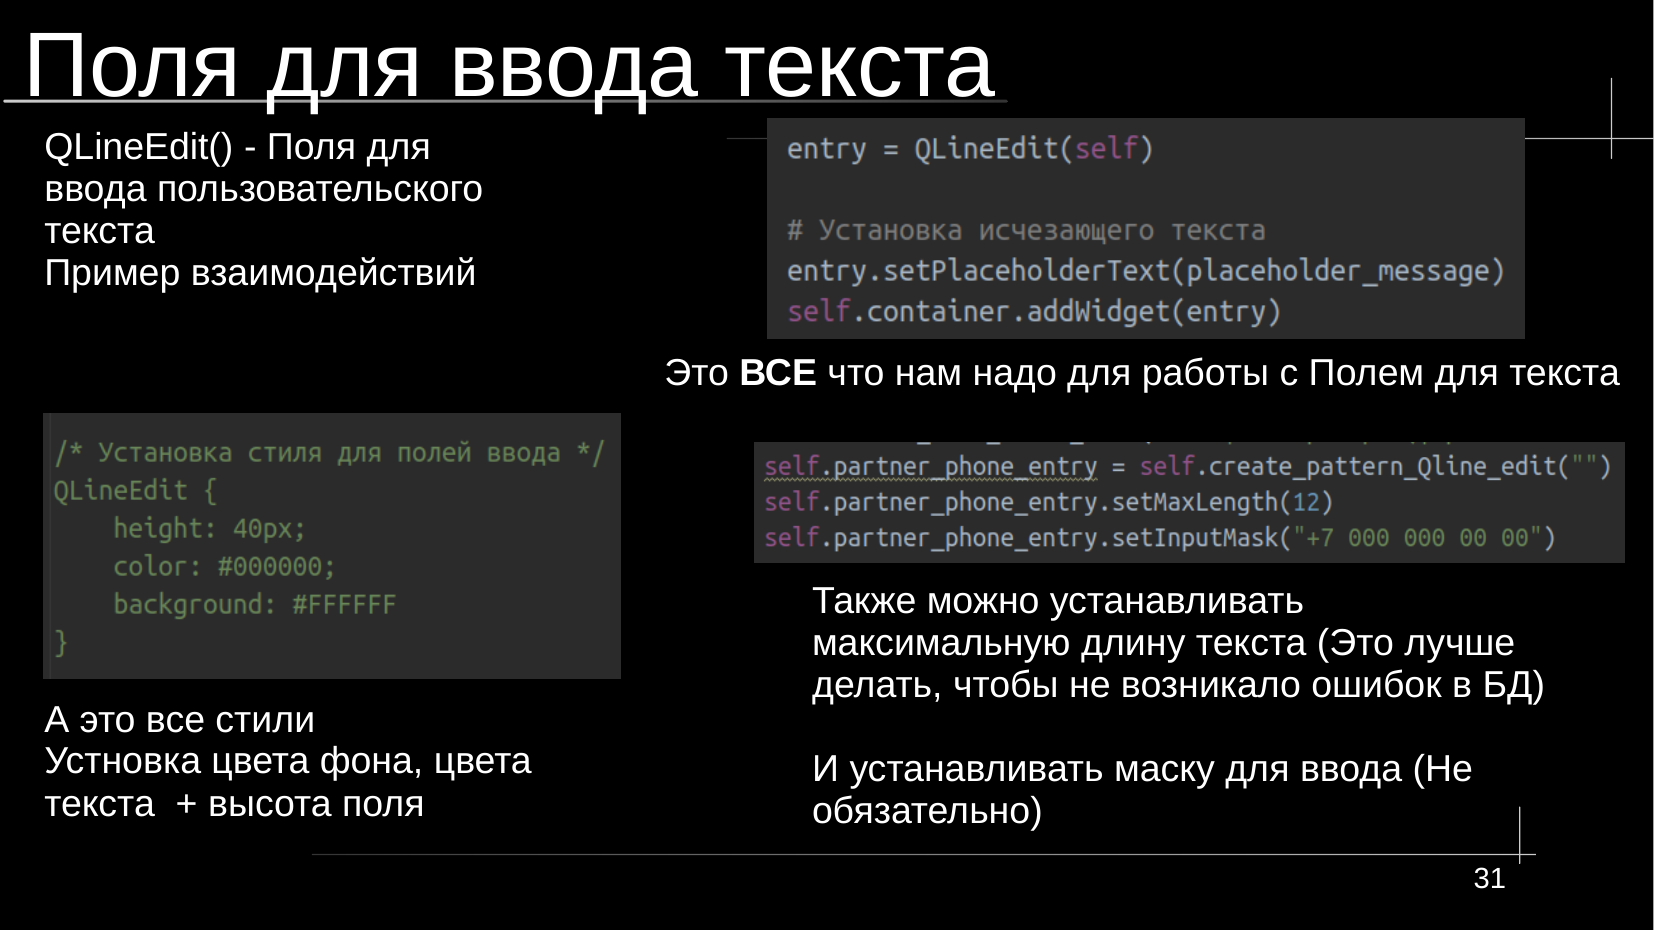

# Поля для ввода текста
QLineEdit() - Поля для ввода пользовательского текста
Пример взаимодействий
Это ВСЕ что нам надо для работы с Полем для текста
Также можно устанавливать максимальную длину текста (Это лучше делать, чтобы не возникало ошибок в БД)
И устанавливать маску для ввода (Не обязательно)
А это все стили
Устновка цвета фона, цвета текста + высота поля
31